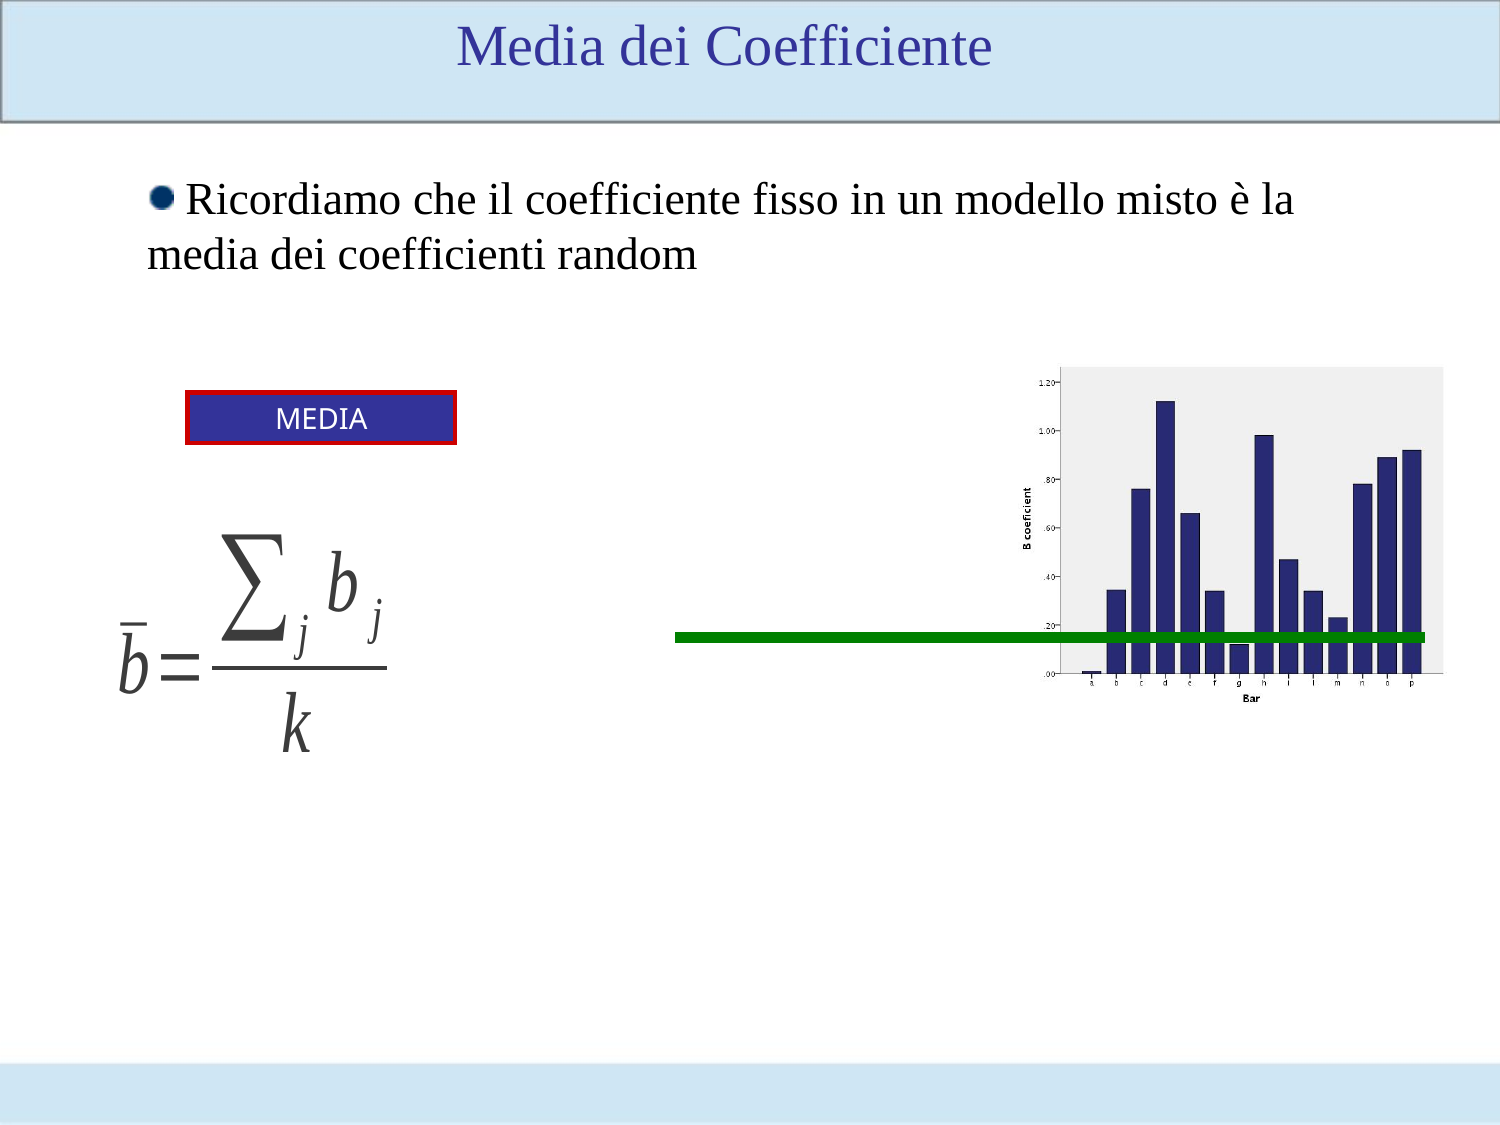

# Media dei Coefficiente
 Ricordiamo che il coefficiente fisso in un modello misto è la media dei coefficienti random
MEDIA
121